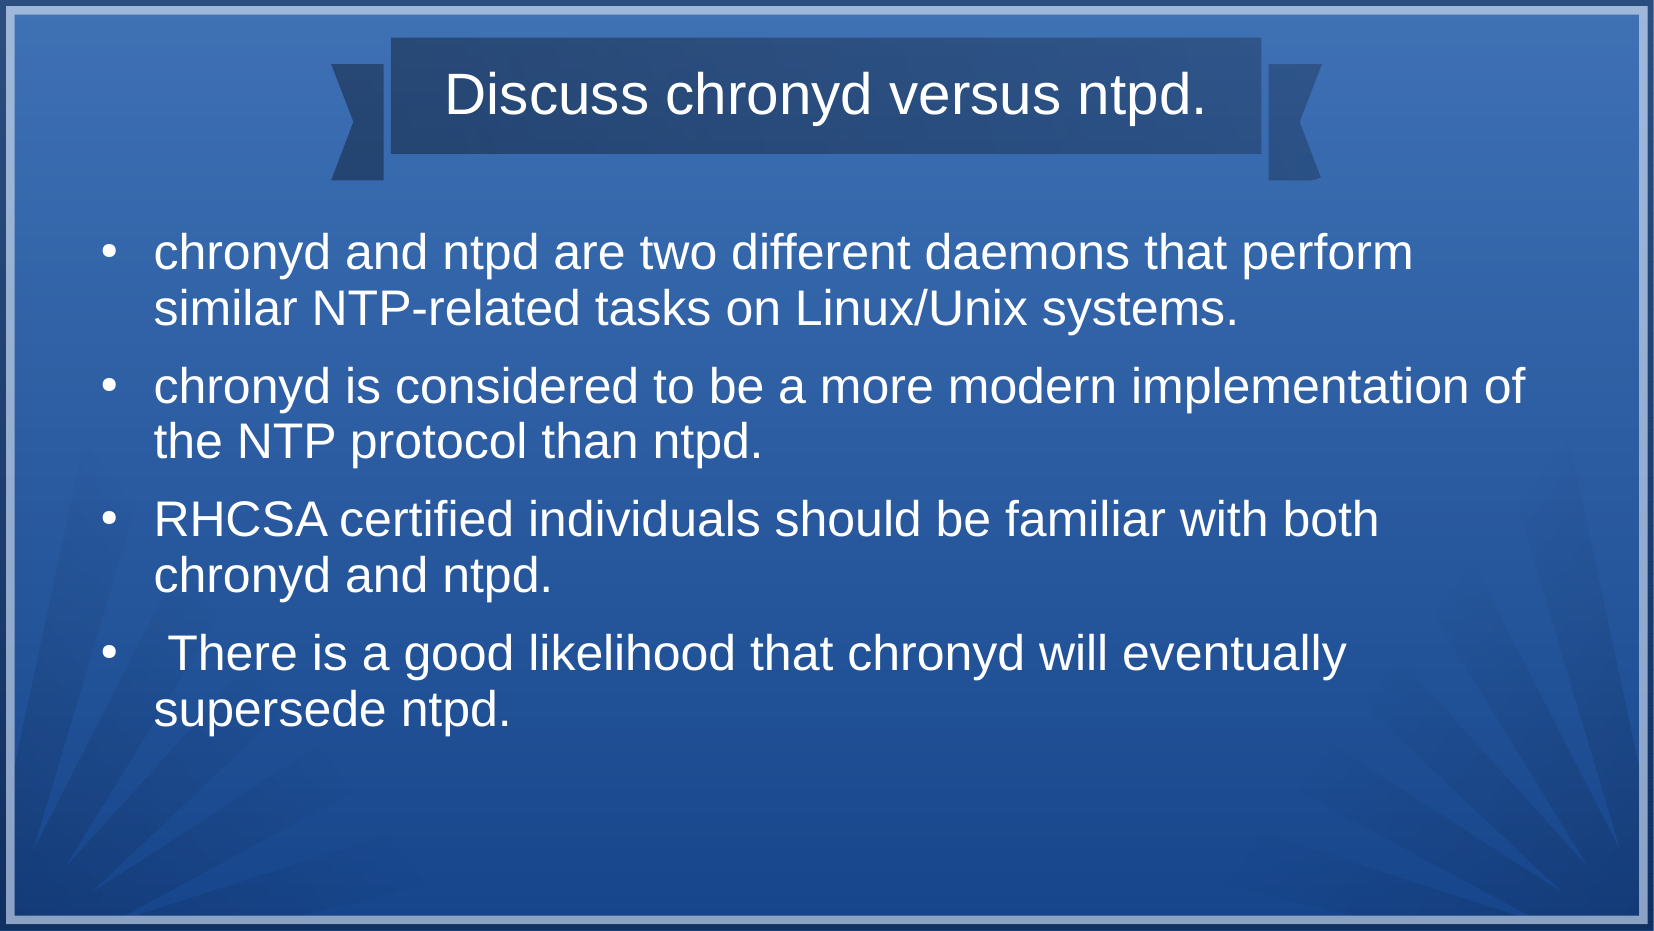

# Discuss chronyd versus ntpd.
chronyd and ntpd are two different daemons that perform similar NTP-related tasks on Linux/Unix systems.
chronyd is considered to be a more modern implementation of the NTP protocol than ntpd.
RHCSA certified individuals should be familiar with both chronyd and ntpd.
 There is a good likelihood that chronyd will eventually supersede ntpd.